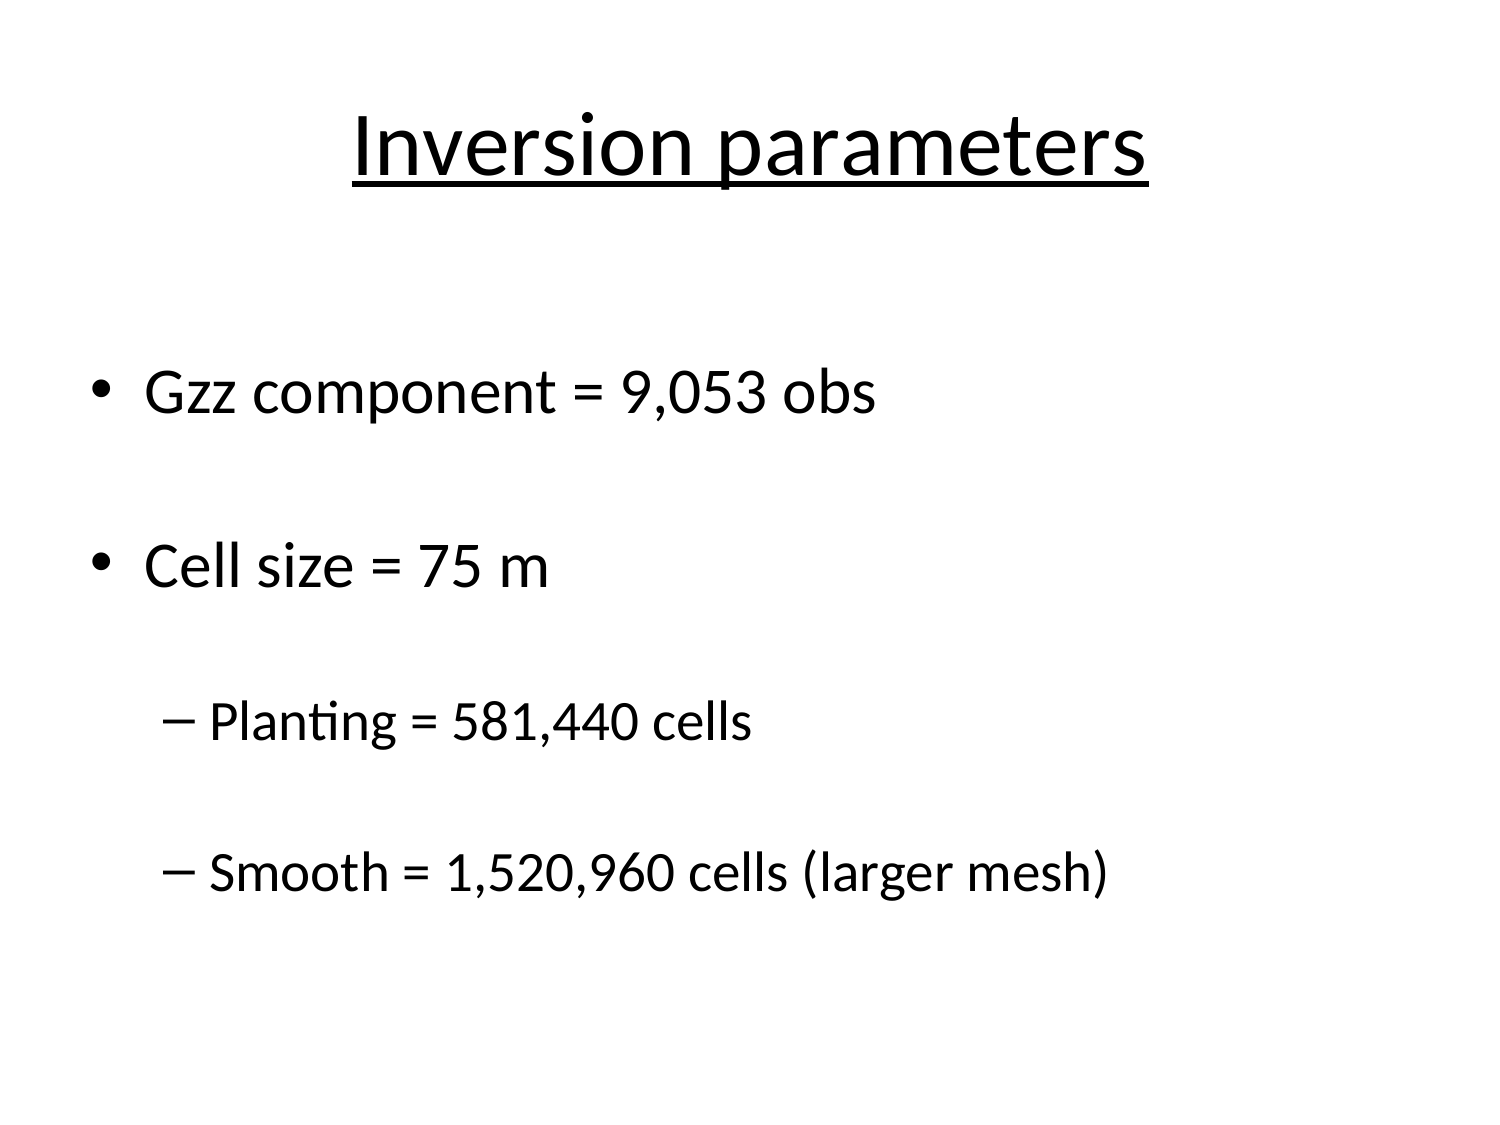

# Inversion parameters
Gzz component = 9,053 obs
Cell size = 75 m
Planting = 581,440 cells
Smooth = 1,520,960 cells (larger mesh)